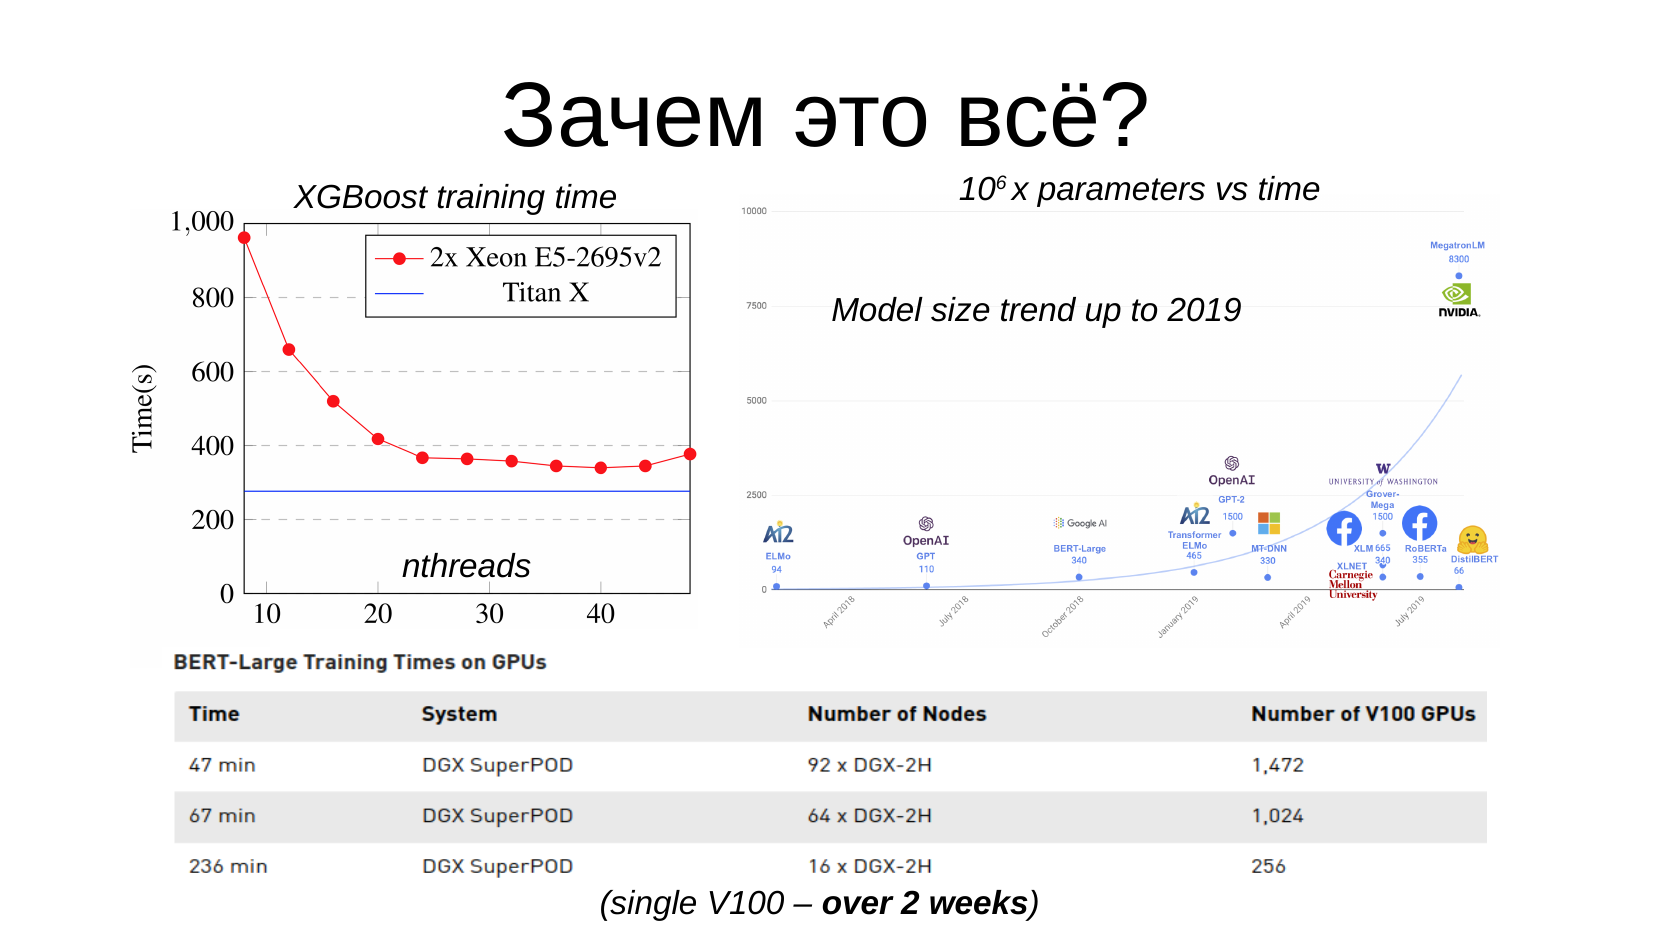

# Зачем это всё?
106 x parameters vs time
XGBoost training time
Model size trend up to 2019
nthreads
(single V100 – over 2 weeks)